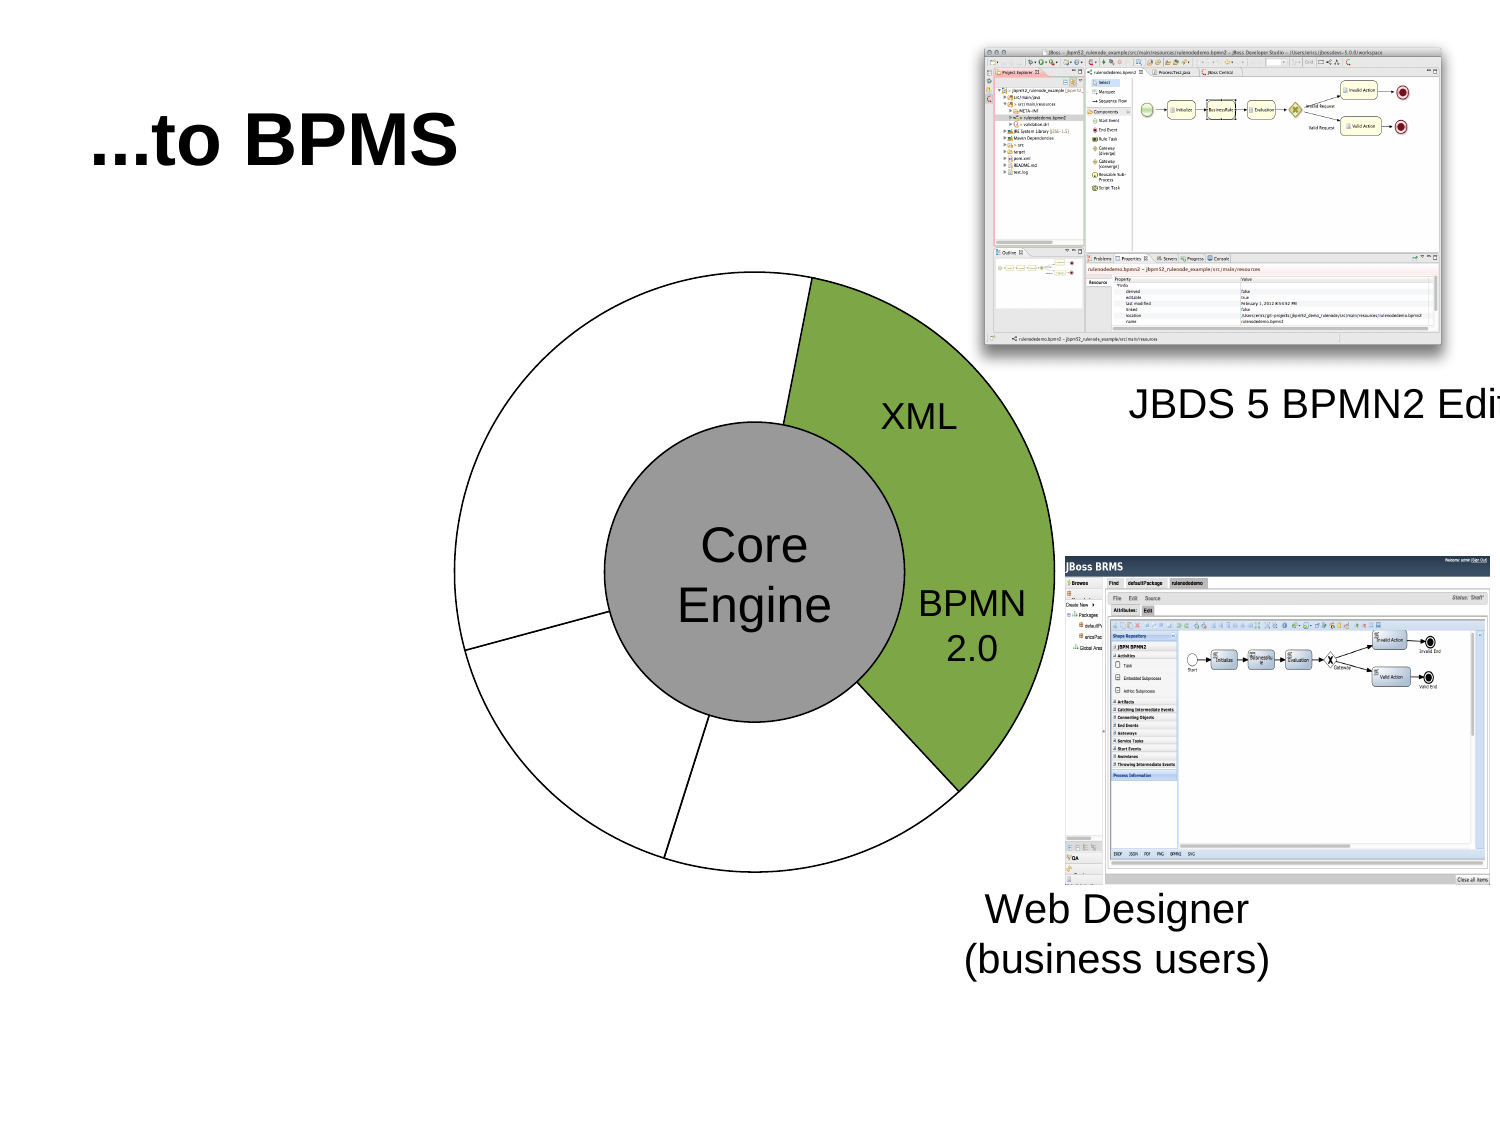

# ...to BPMS
JBDS 5 BPMN2 Editor
XML
Core
Engine
BPMN
2.0
Web Designer
(business users)